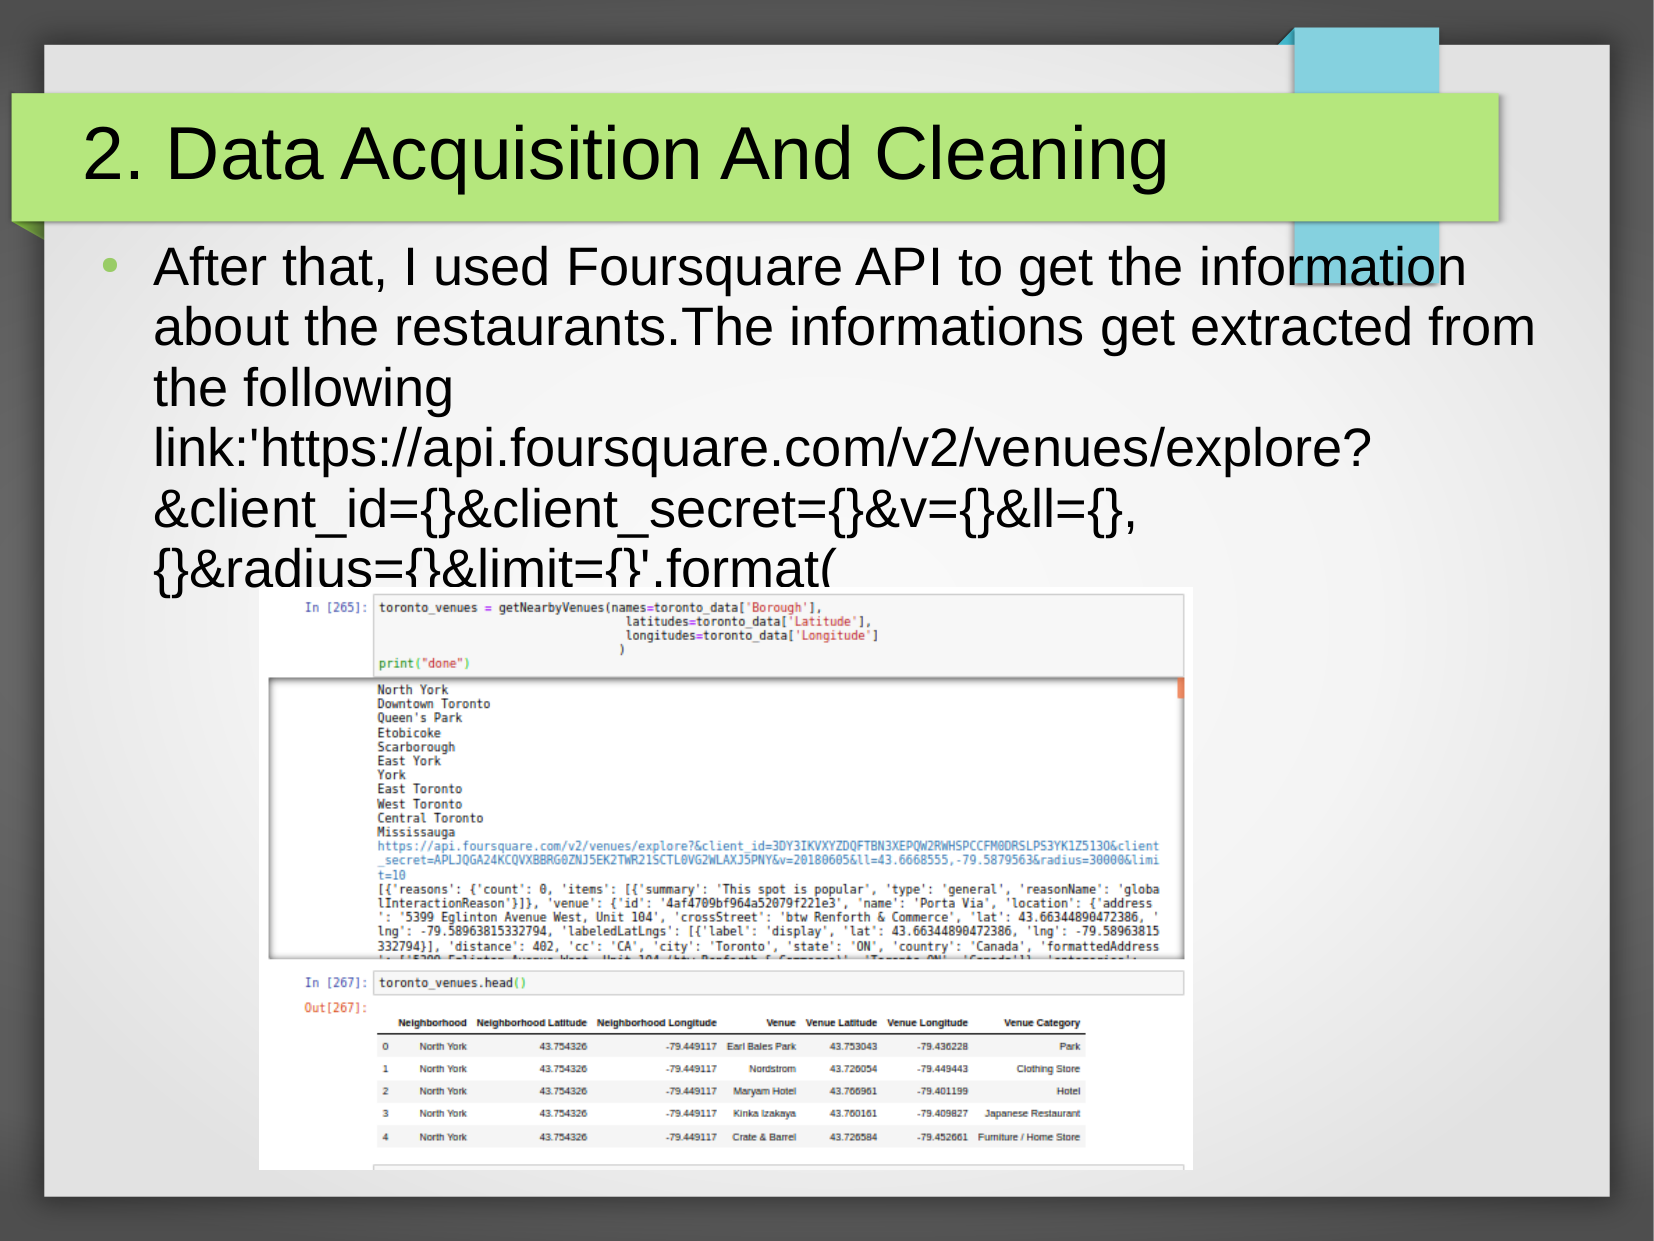

# 2. Data Acquisition And Cleaning
After that, I used Foursquare API to get the information about the restaurants.The informations get extracted from the following link:'https://api.foursquare.com/v2/venues/explore?&client_id={}&client_secret={}&v={}&ll={},{}&radius={}&limit={}'.format(